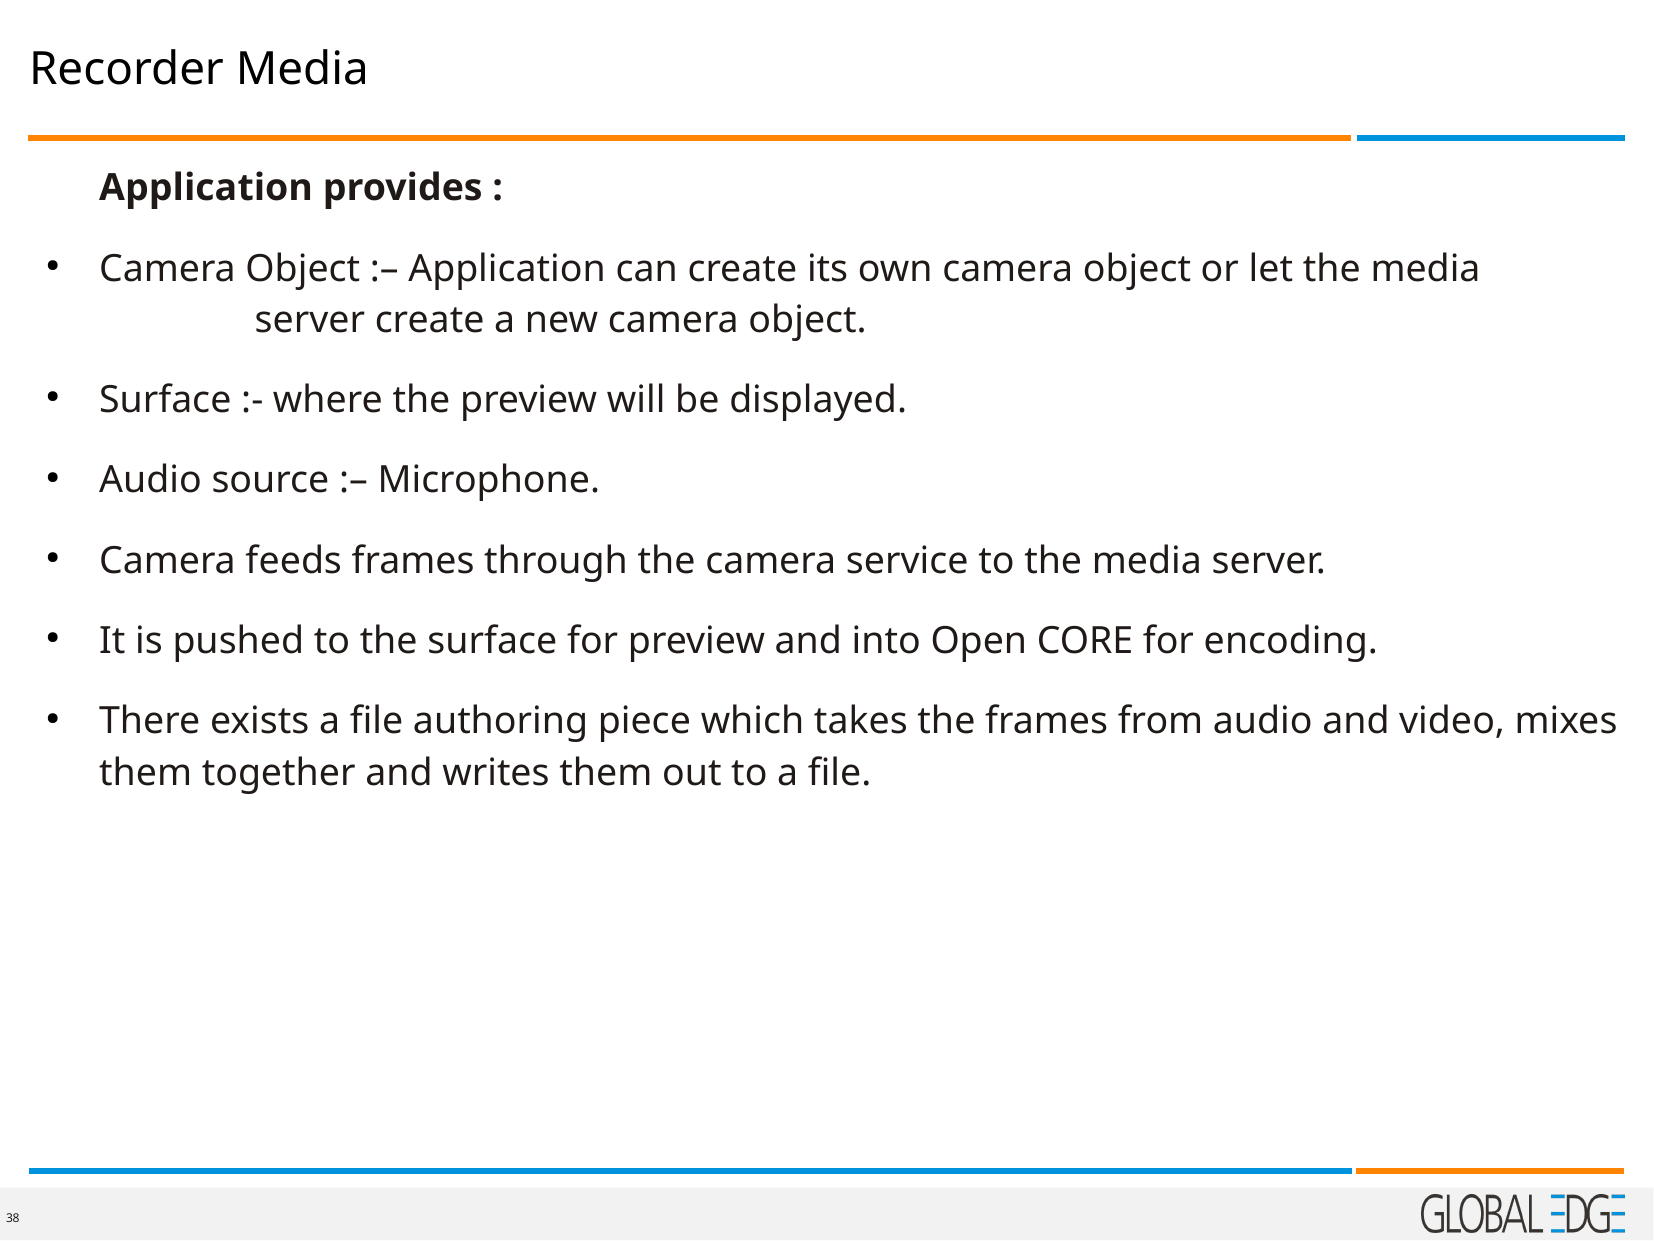

# Recorder Media
Application provides :
Camera Object :– Application can create its own camera object or let the media server create a new camera object.
Surface :- where the preview will be displayed.
Audio source :– Microphone.
Camera feeds frames through the camera service to the media server.
It is pushed to the surface for preview and into Open CORE for encoding.
There exists a file authoring piece which takes the frames from audio and video, mixes them together and writes them out to a file.